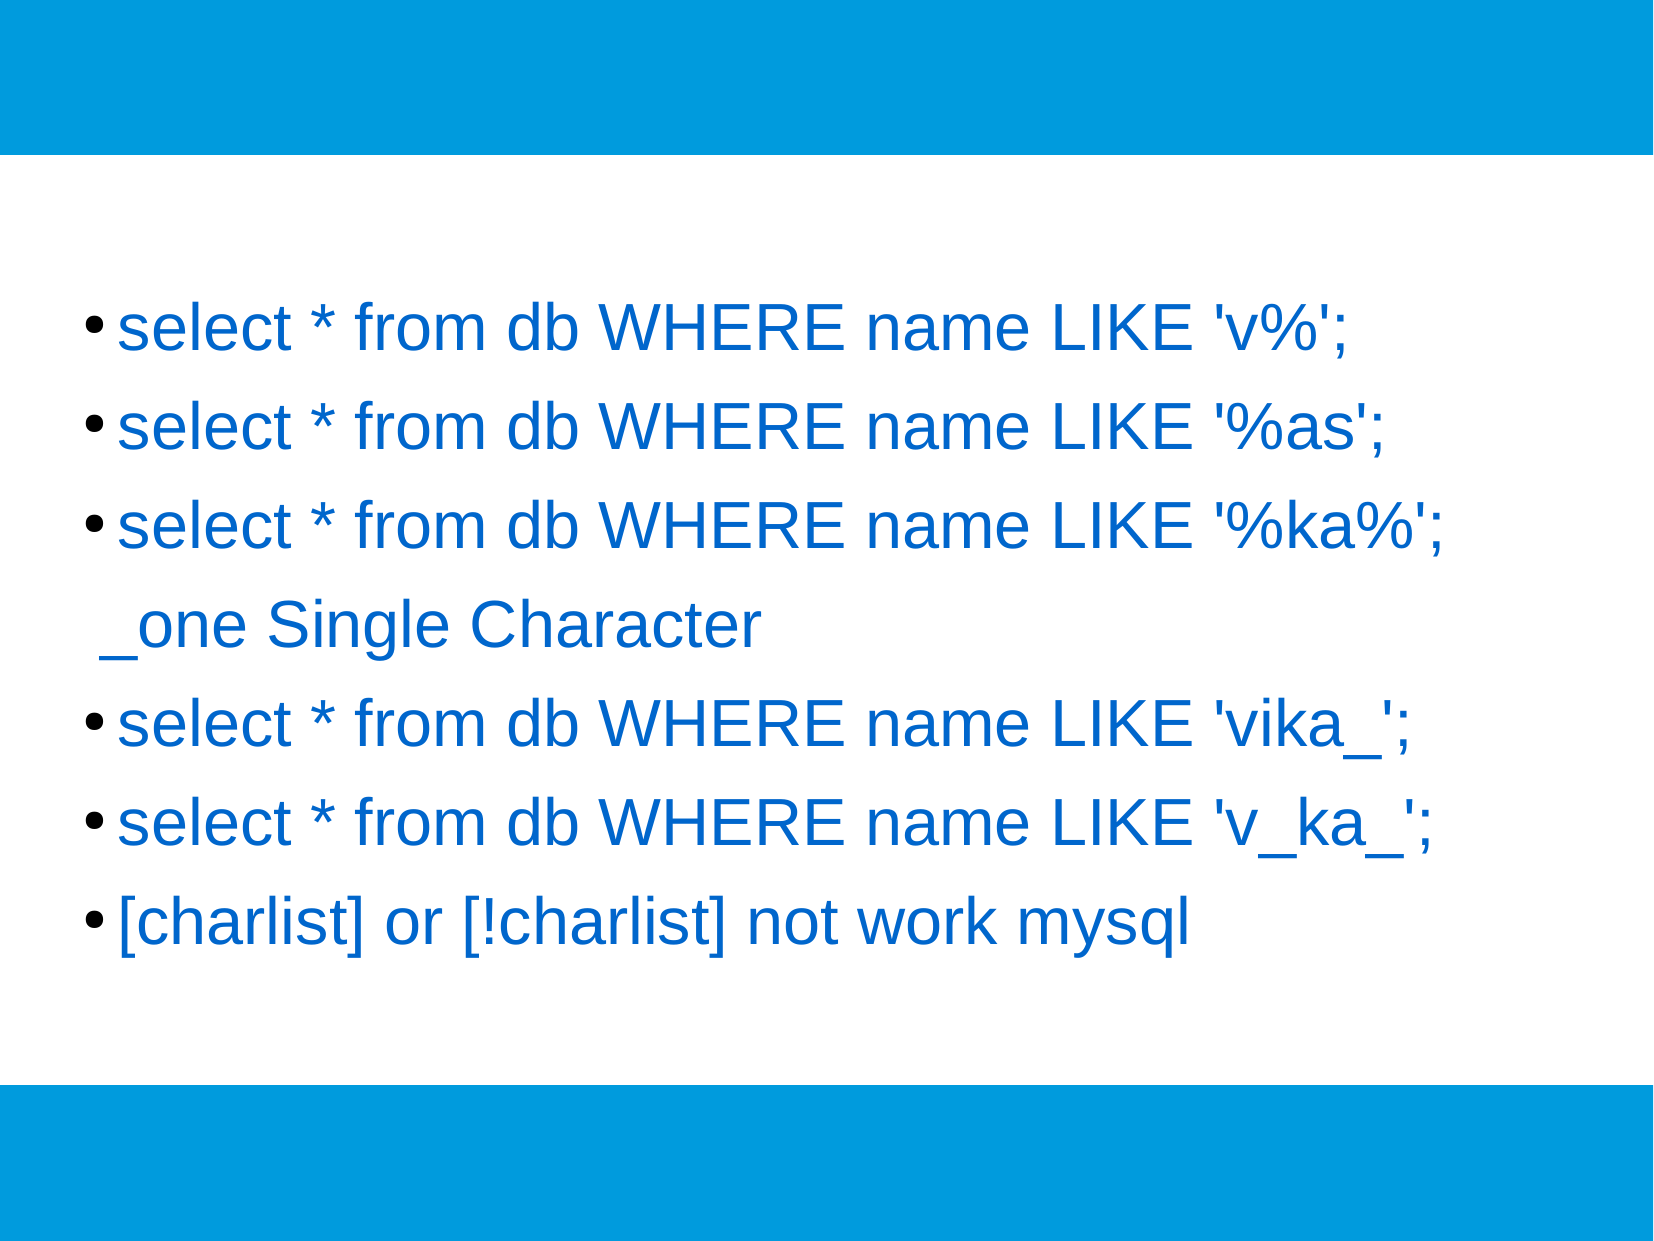

#
select * from db WHERE name LIKE 'v%';
select * from db WHERE name LIKE '%as';
select * from db WHERE name LIKE '%ka%';
_one Single Character
select * from db WHERE name LIKE 'vika_';
select * from db WHERE name LIKE 'v_ka_';
[charlist] or [!charlist] not work mysql